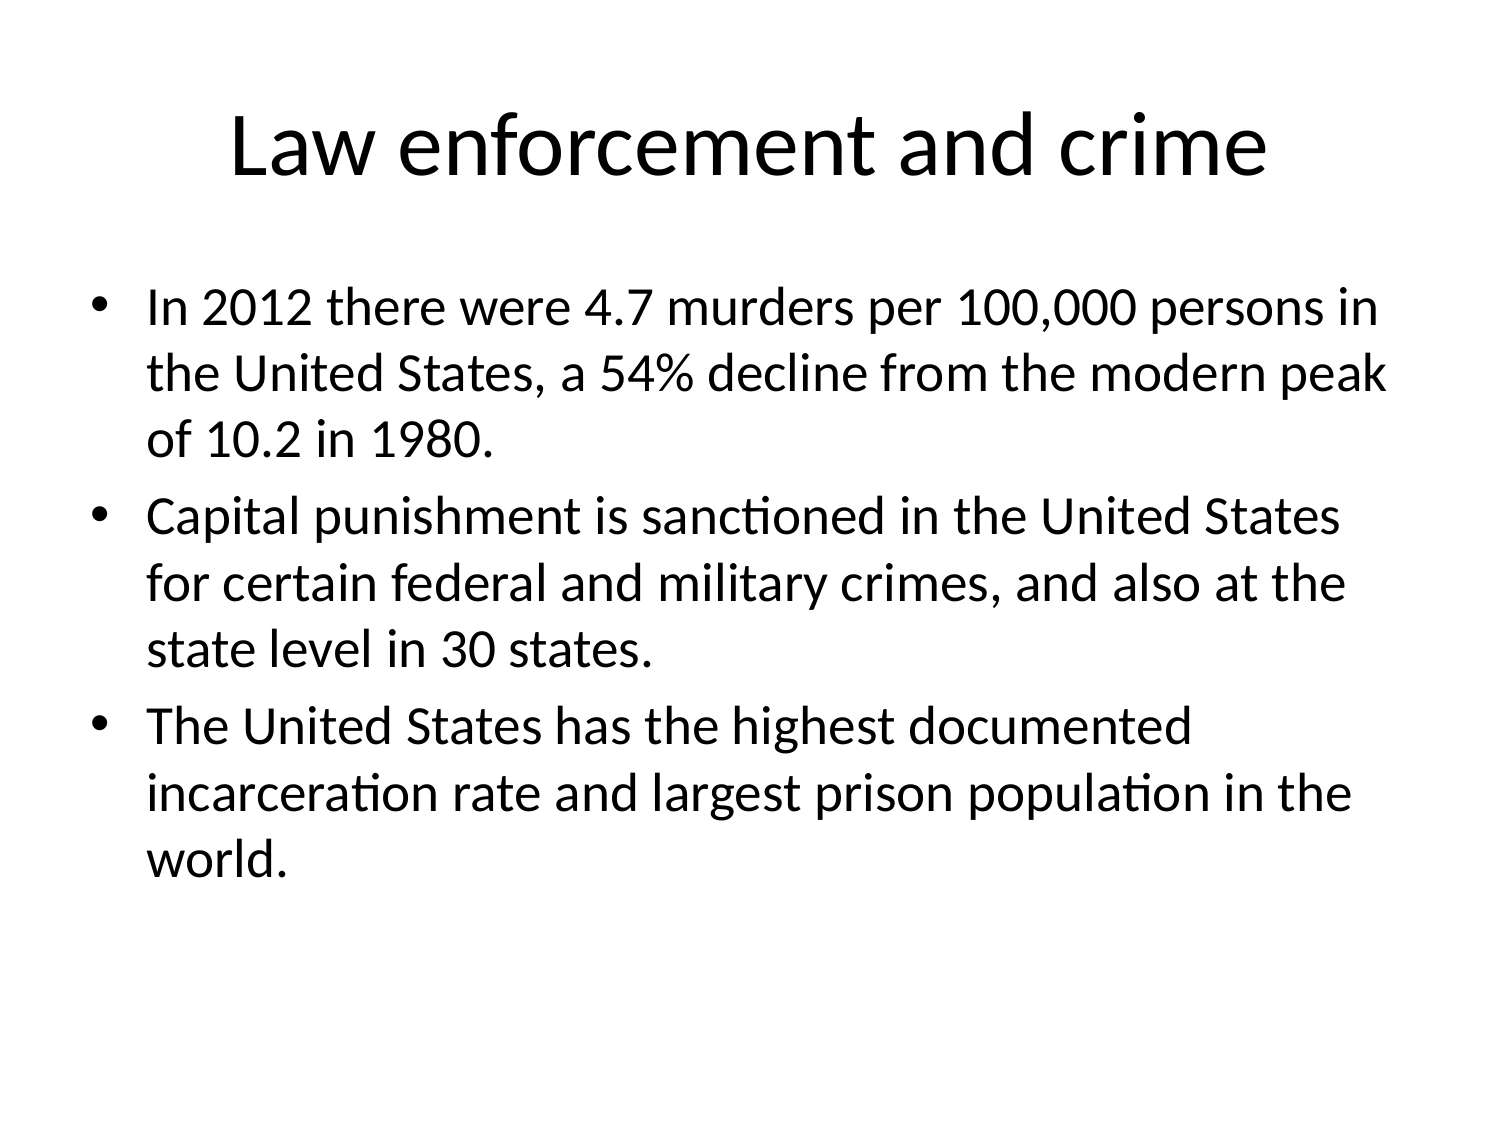

# Law enforcement and crime
In 2012 there were 4.7 murders per 100,000 persons in the United States, a 54% decline from the modern peak of 10.2 in 1980.
Capital punishment is sanctioned in the United States for certain federal and military crimes, and also at the state level in 30 states.
The United States has the highest documented incarceration rate and largest prison population in the world.